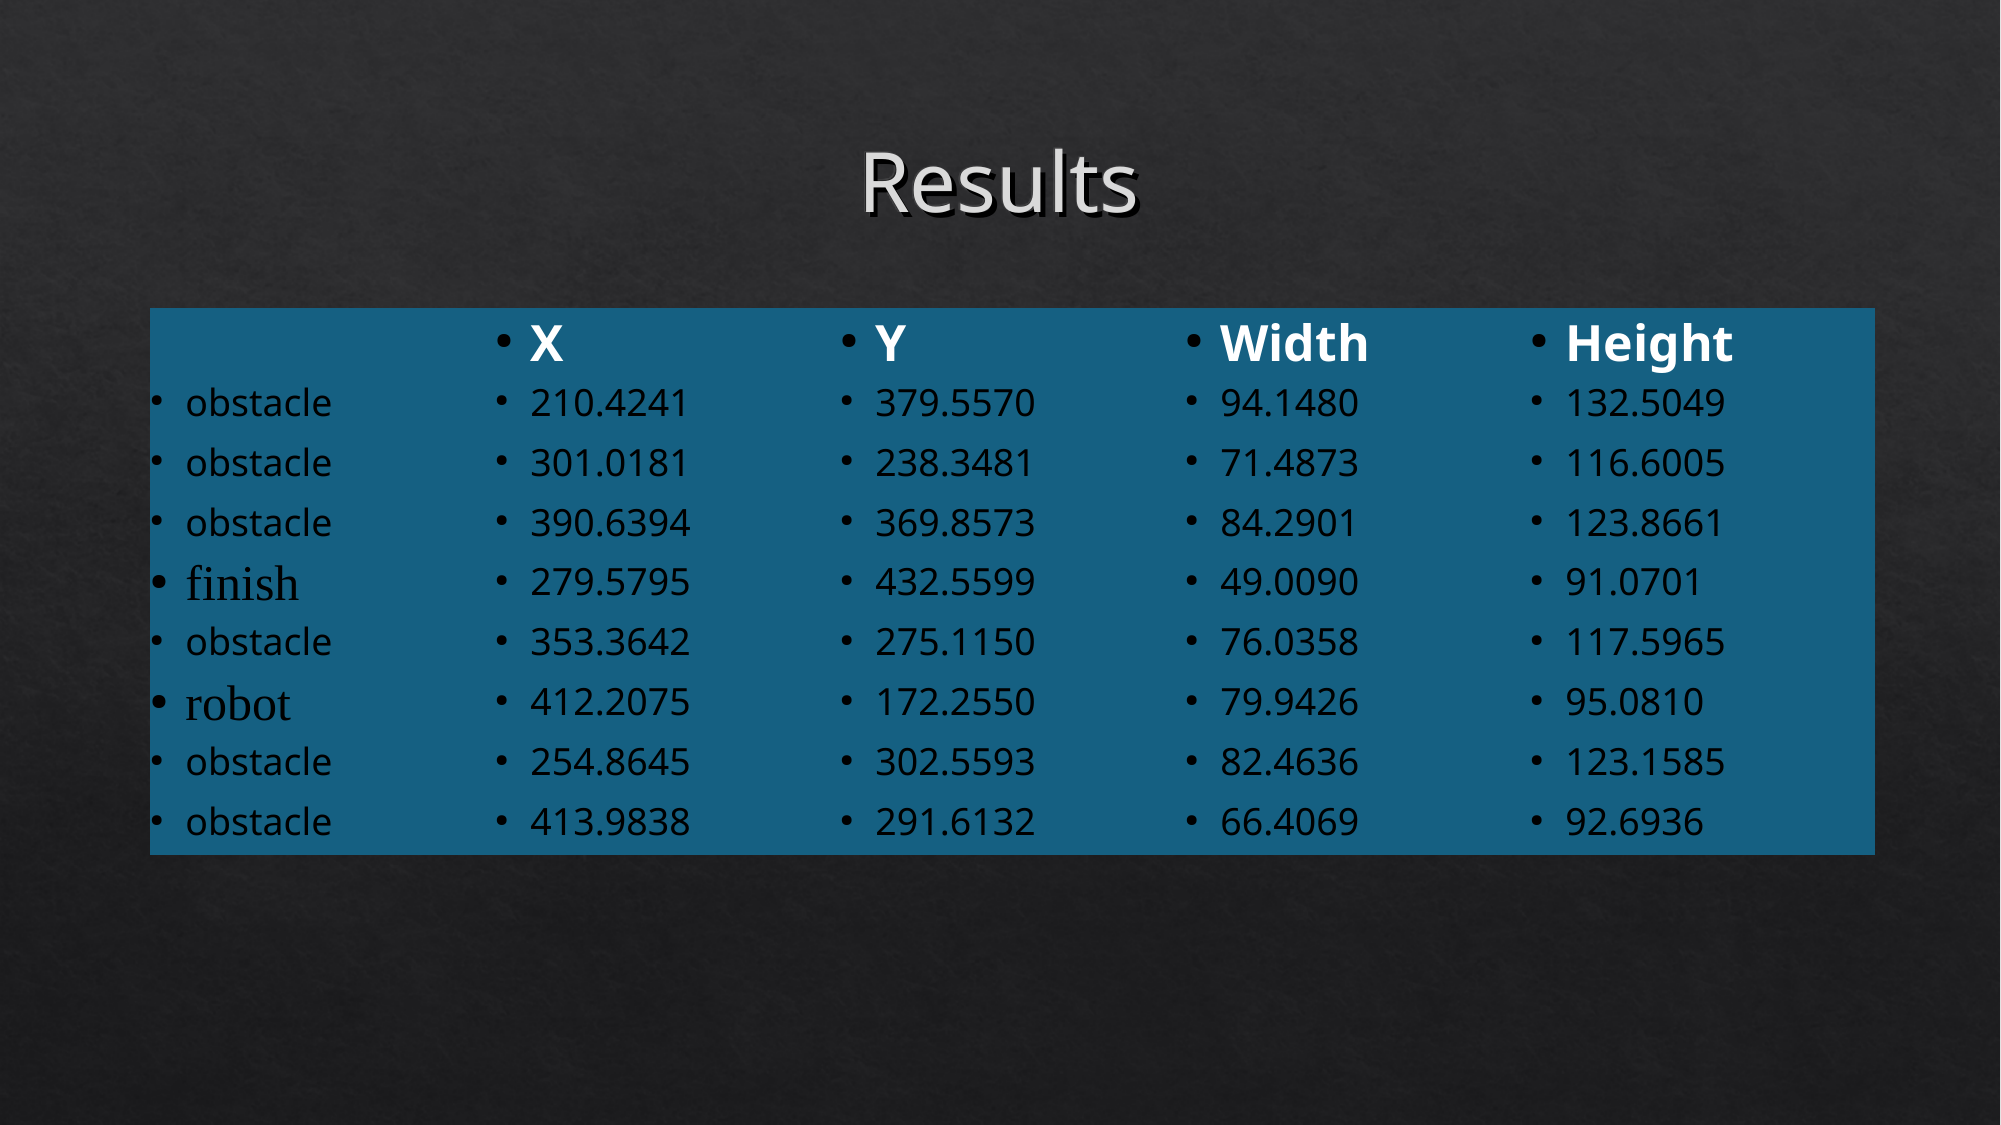

# Results
| | X | Y | Width | Height |
| --- | --- | --- | --- | --- |
| obstacle | 210.4241 | 379.5570 | 94.1480 | 132.5049 |
| obstacle | 301.0181 | 238.3481 | 71.4873 | 116.6005 |
| obstacle | 390.6394 | 369.8573 | 84.2901 | 123.8661 |
| finish | 279.5795 | 432.5599 | 49.0090 | 91.0701 |
| obstacle | 353.3642 | 275.1150 | 76.0358 | 117.5965 |
| robot | 412.2075 | 172.2550 | 79.9426 | 95.0810 |
| obstacle | 254.8645 | 302.5593 | 82.4636 | 123.1585 |
| obstacle | 413.9838 | 291.6132 | 66.4069 | 92.6936 |